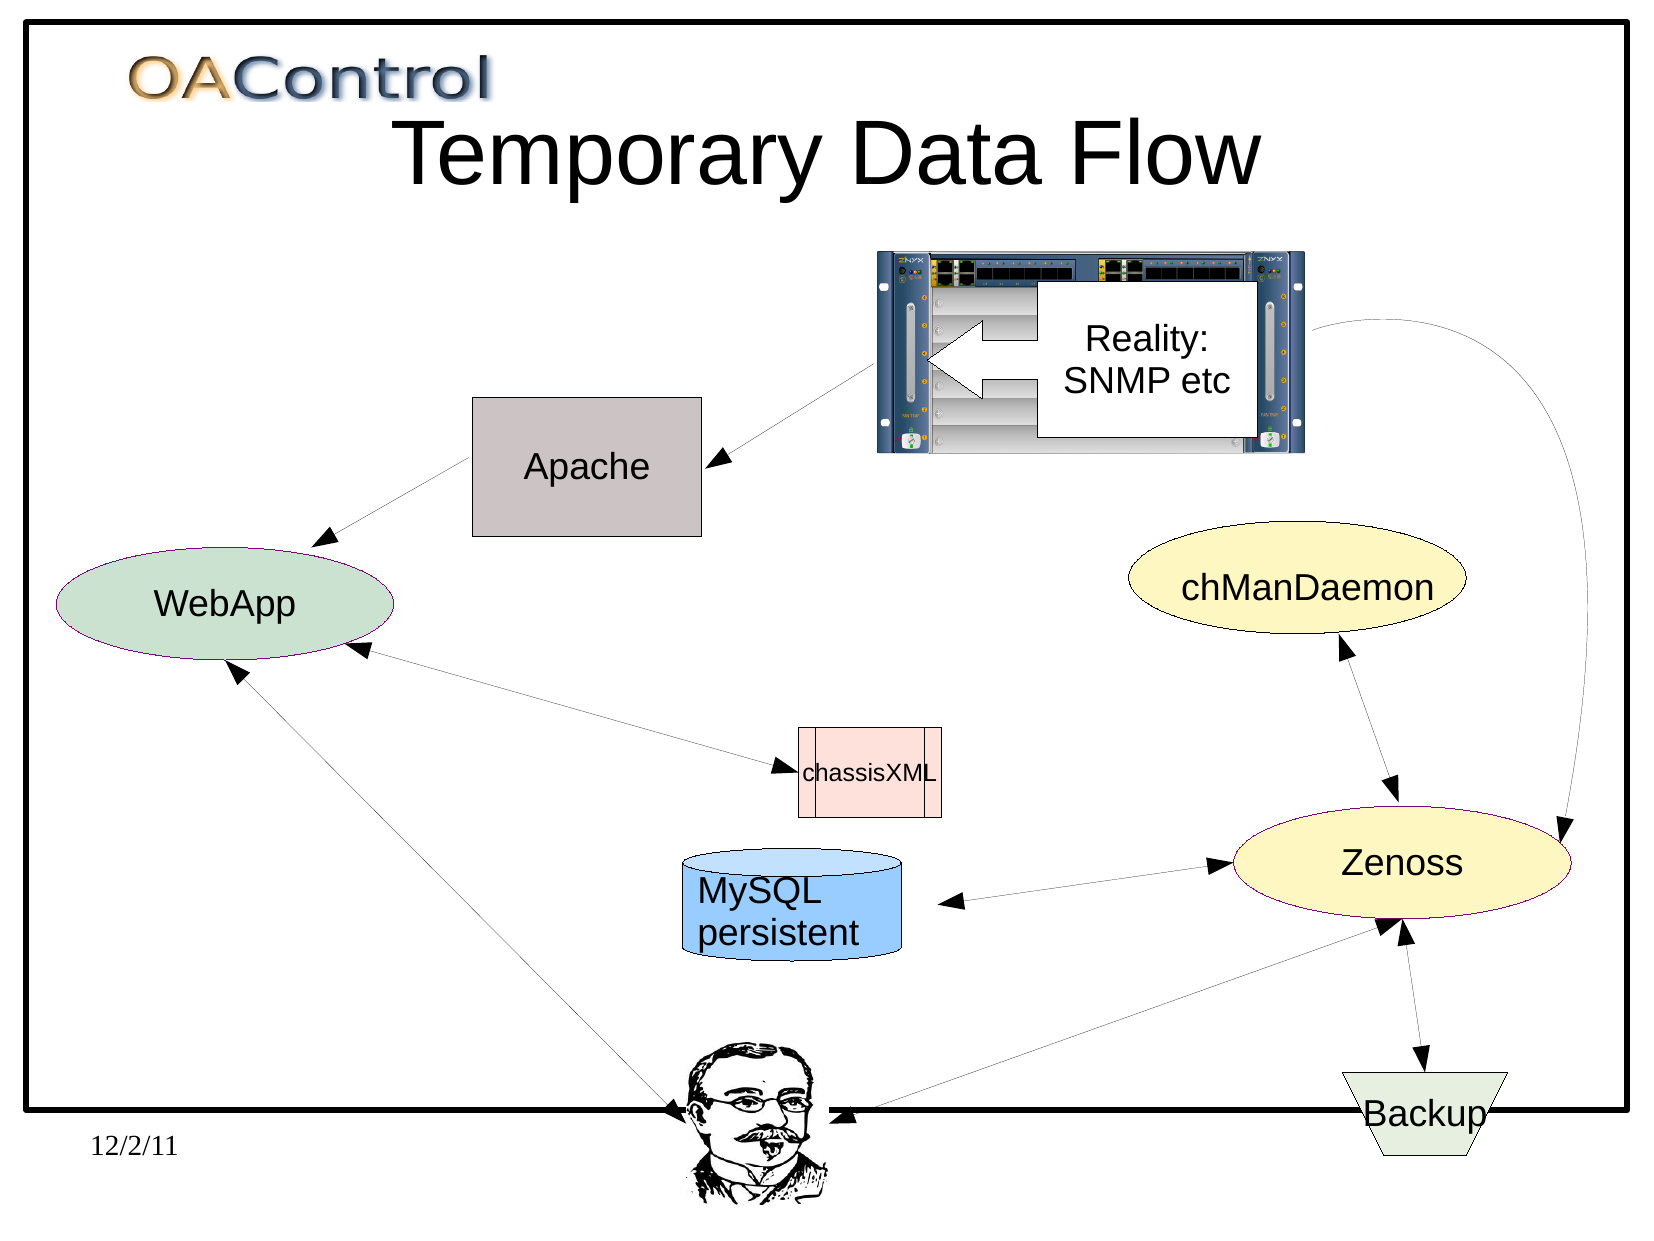

# Temporary Data Flow
Reality:
SNMP etc
Apache
chManDaemon
WebApp
chassisXML
Zenoss
MySQL persistent
Backup